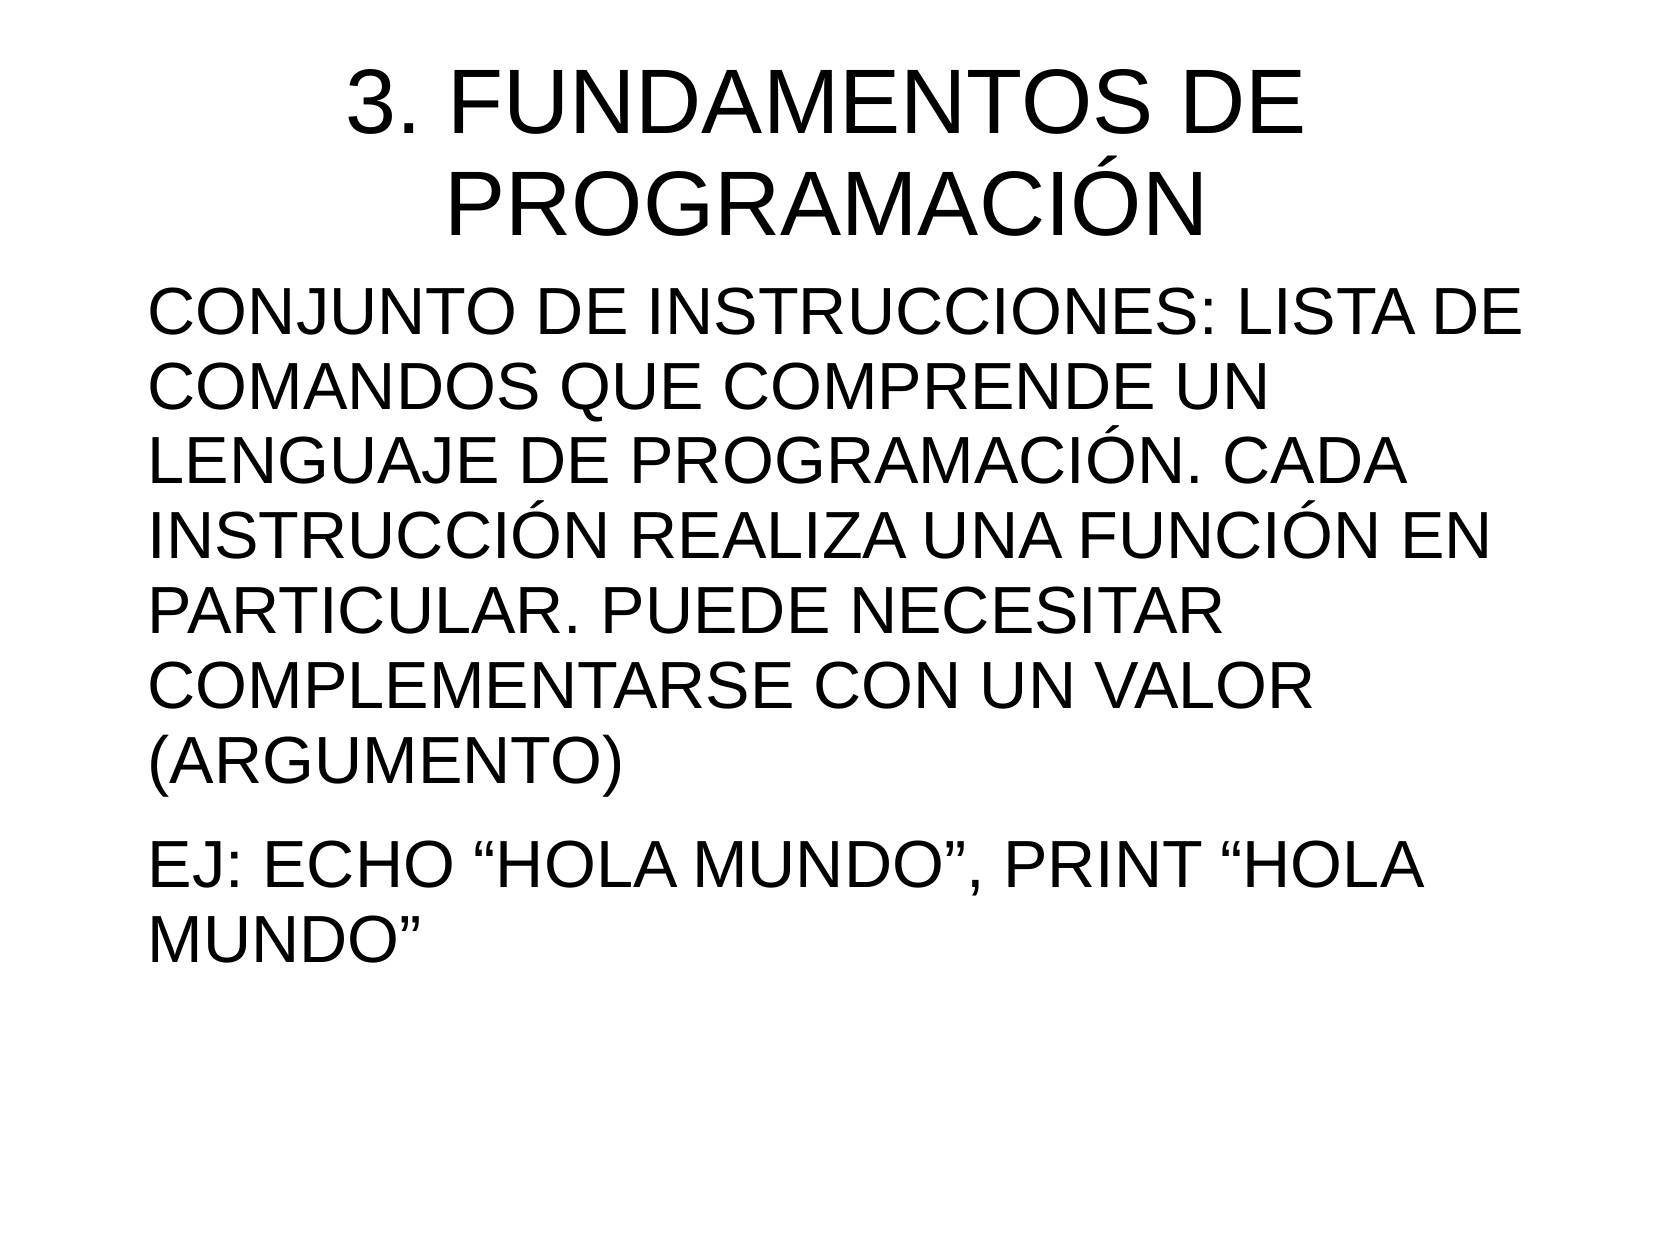

# 3. FUNDAMENTOS DE PROGRAMACIÓN
CONJUNTO DE INSTRUCCIONES: LISTA DE COMANDOS QUE COMPRENDE UN LENGUAJE DE PROGRAMACIÓN. CADA INSTRUCCIÓN REALIZA UNA FUNCIÓN EN PARTICULAR. PUEDE NECESITAR COMPLEMENTARSE CON UN VALOR (ARGUMENTO)
EJ: ECHO “HOLA MUNDO”, PRINT “HOLA MUNDO”